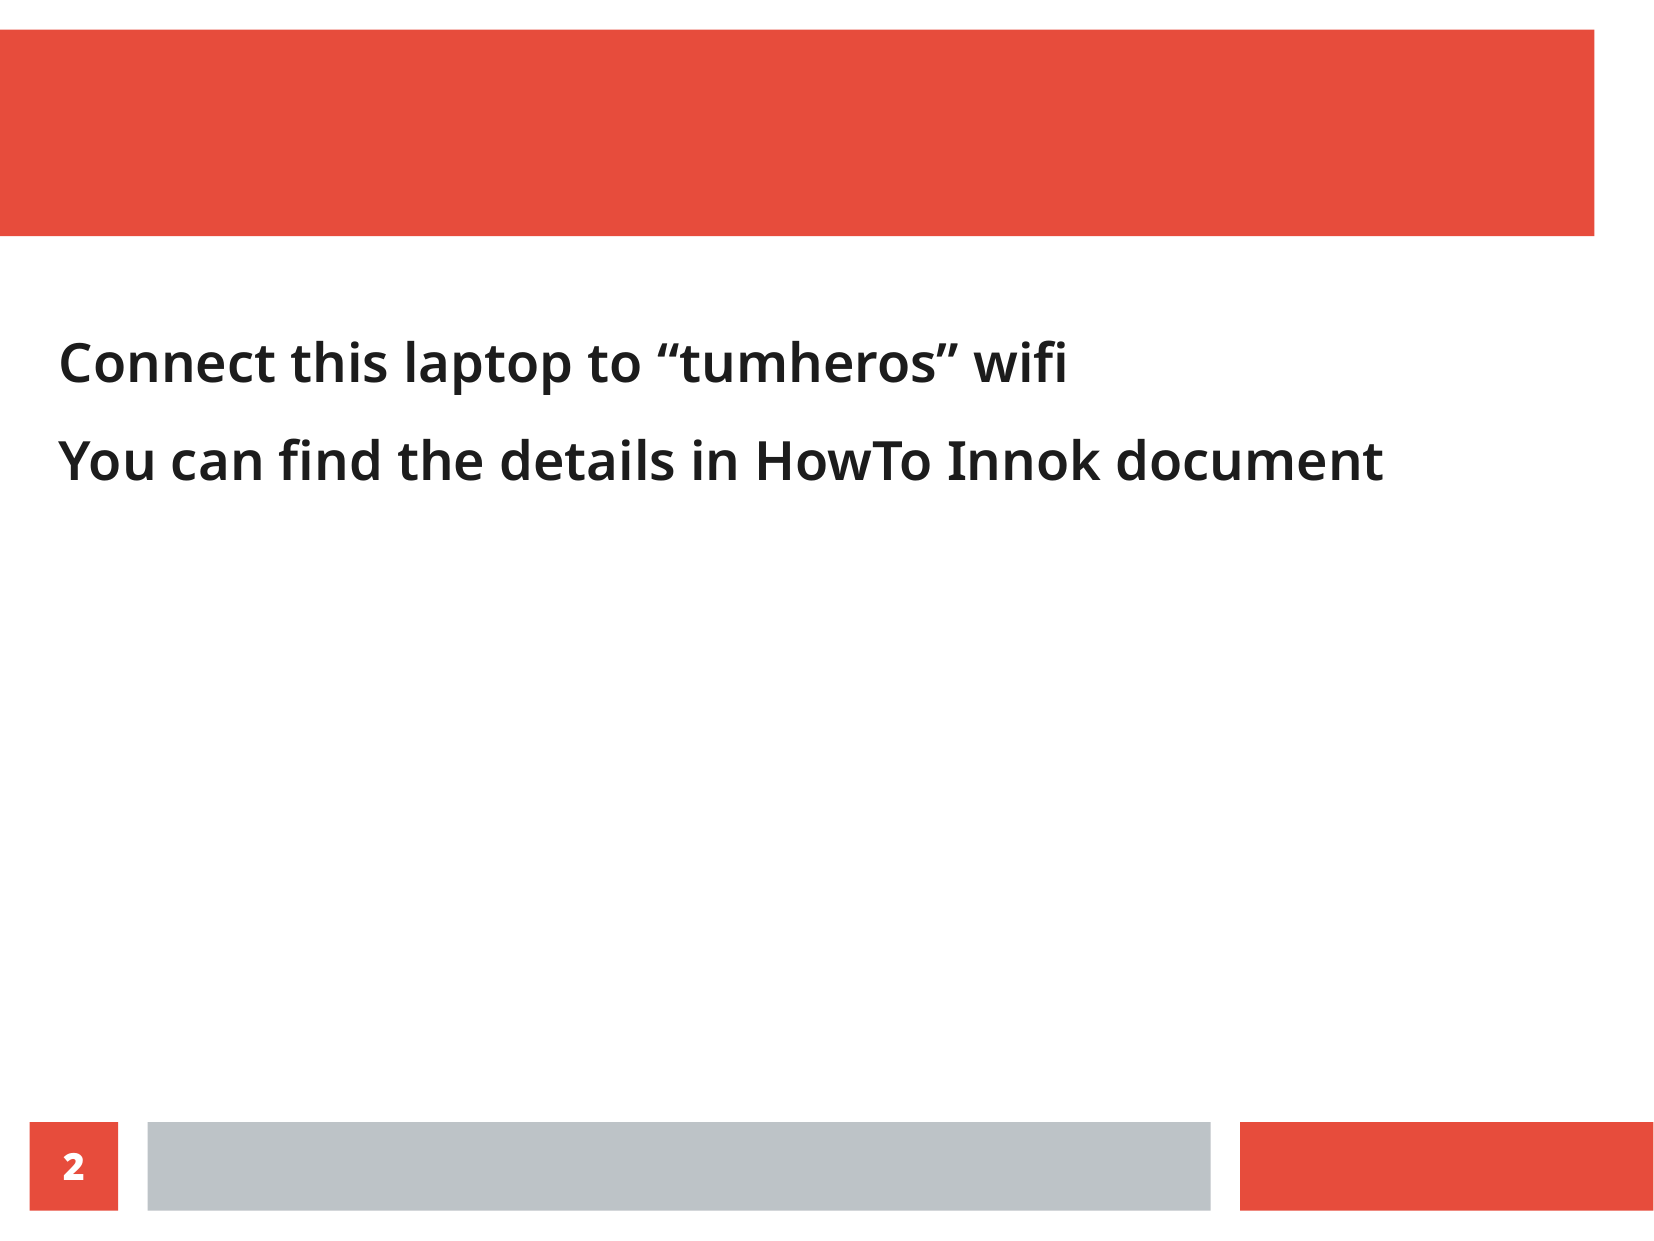

#
Connect this laptop to “tumheros” wifi
You can find the details in HowTo Innok document
2